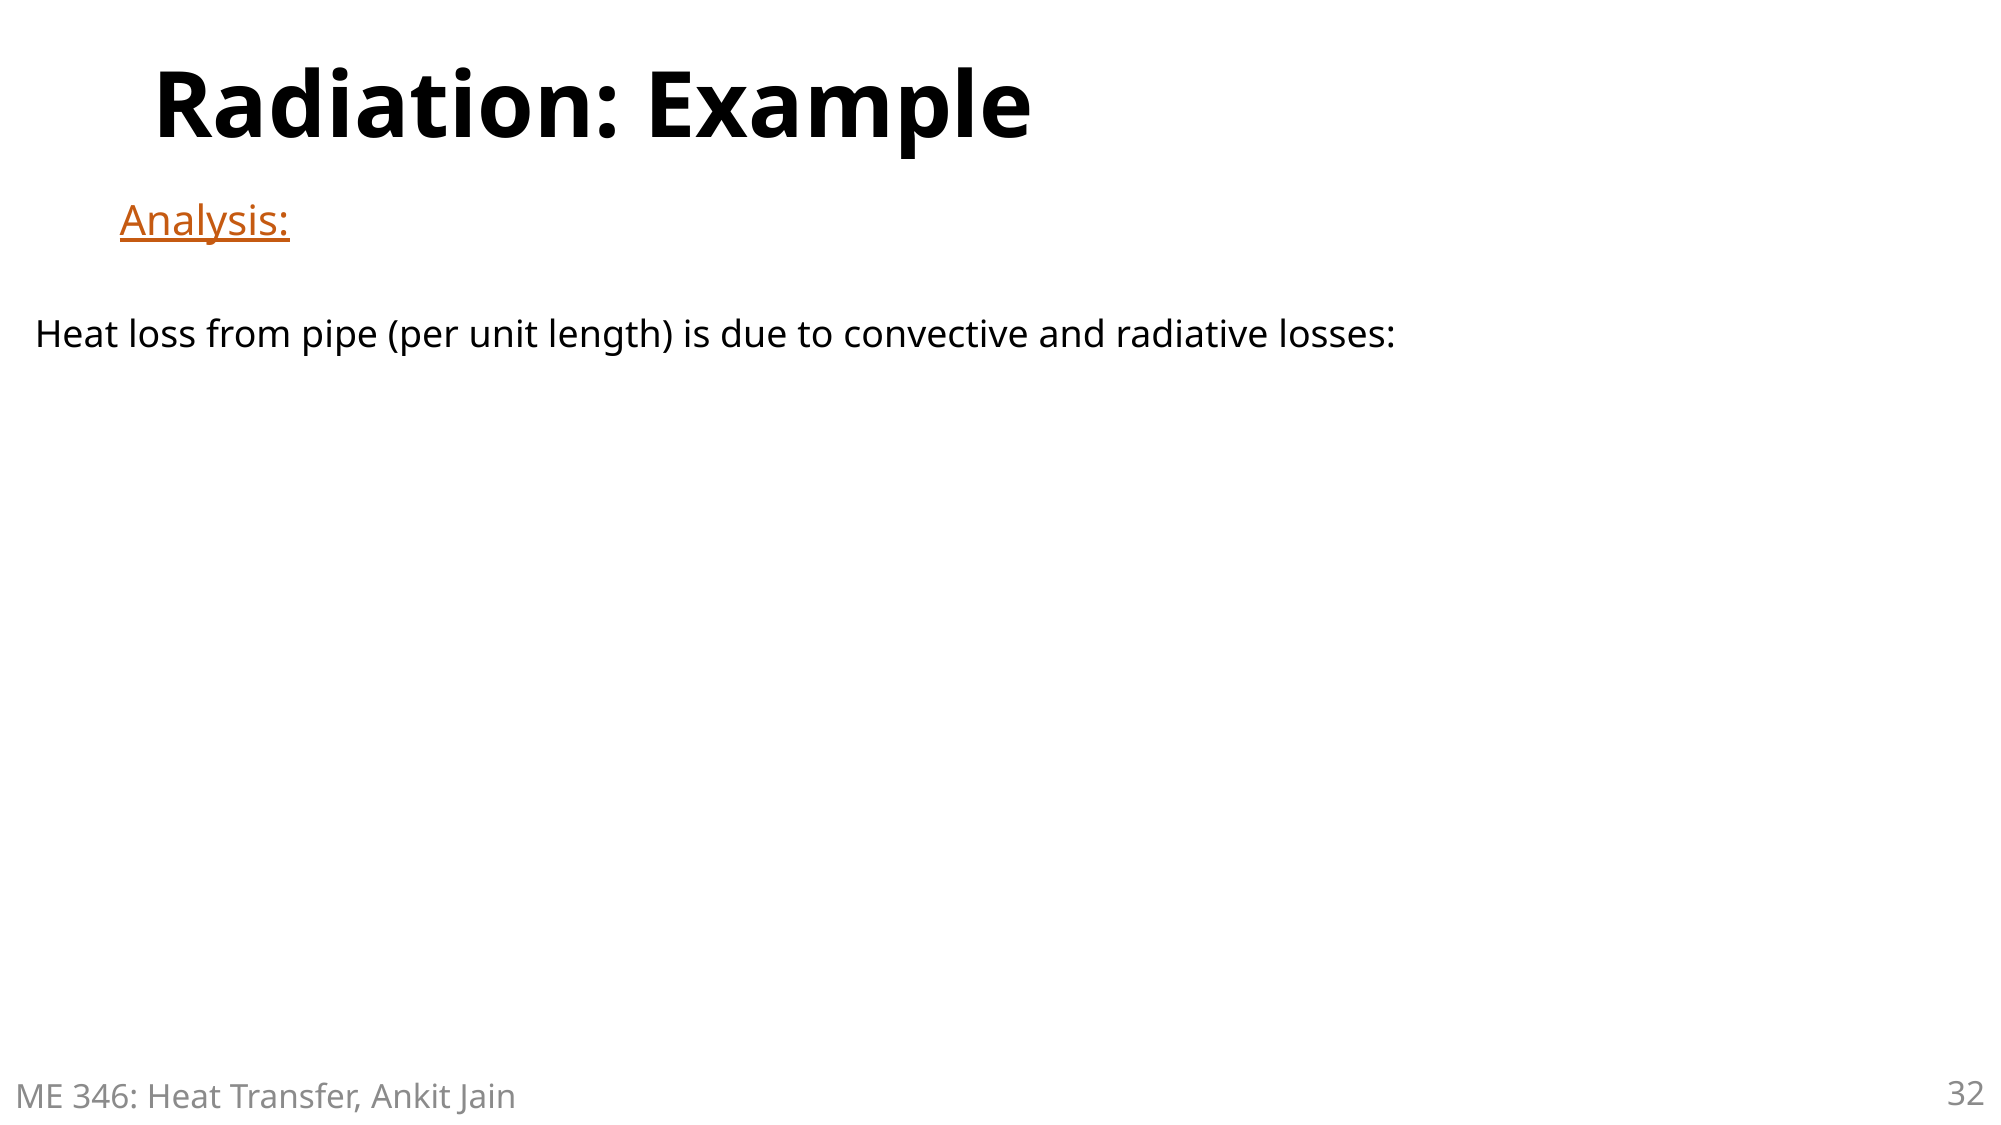

Radiation: Example
Analysis:
Heat loss from pipe (per unit length) is due to convective and radiative losses:
ME 346: Heat Transfer, Ankit Jain
32